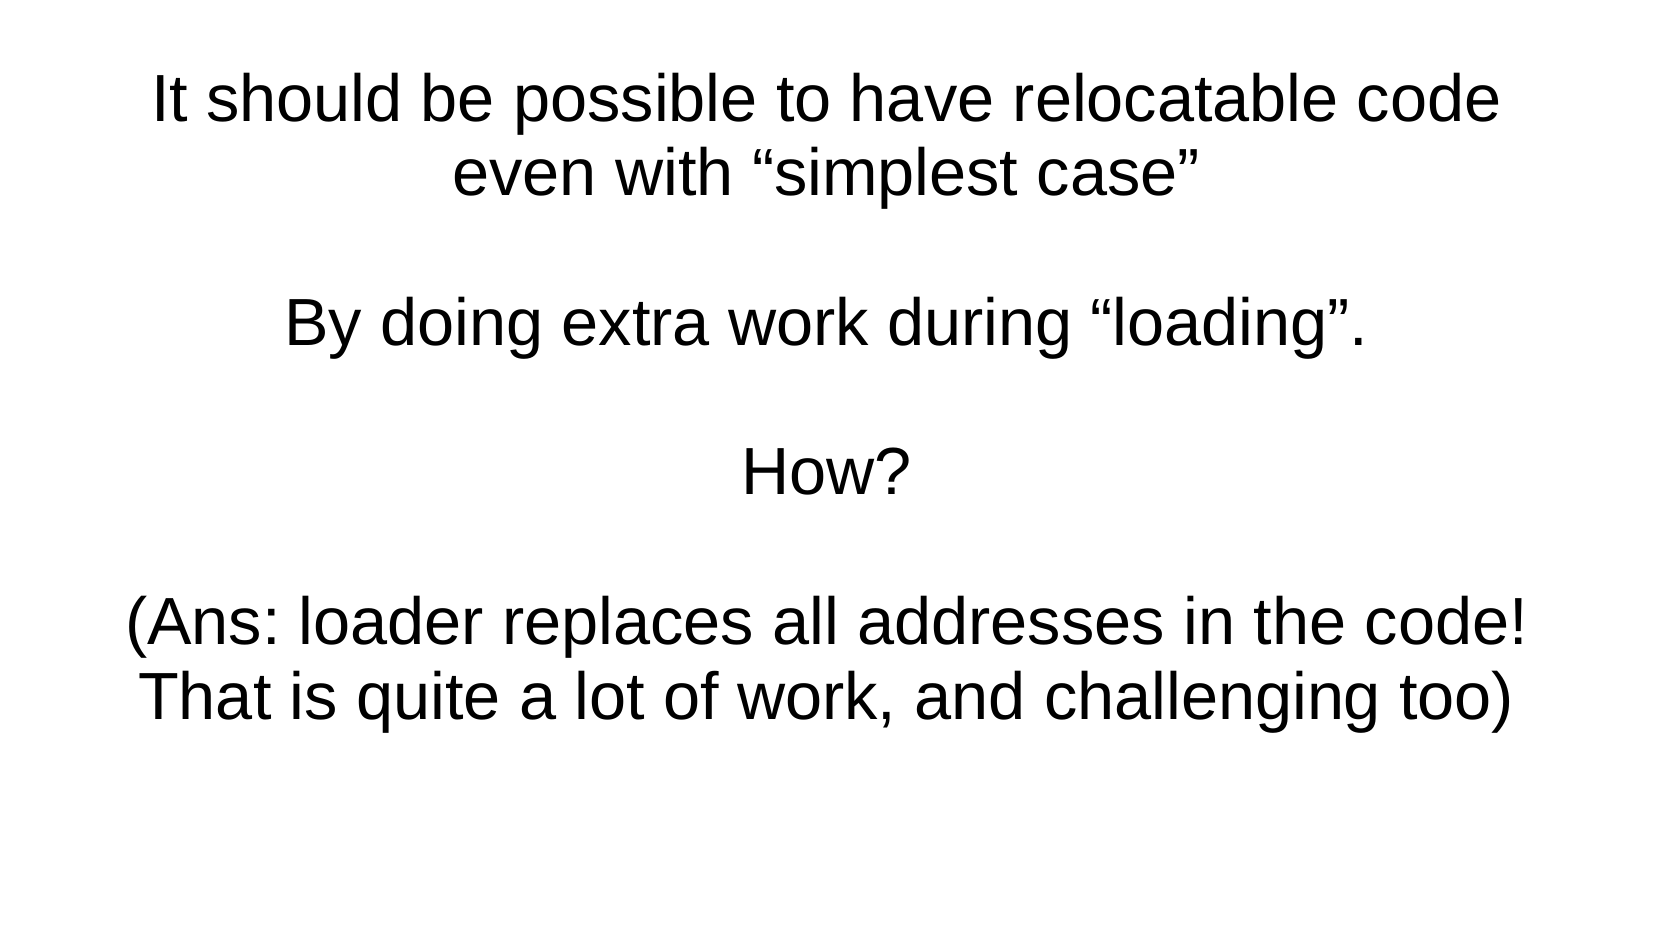

# It should be possible to have relocatable code even with “simplest case”
By doing extra work during “loading”.
How?
(Ans: loader replaces all addresses in the code! That is quite a lot of work, and challenging too)